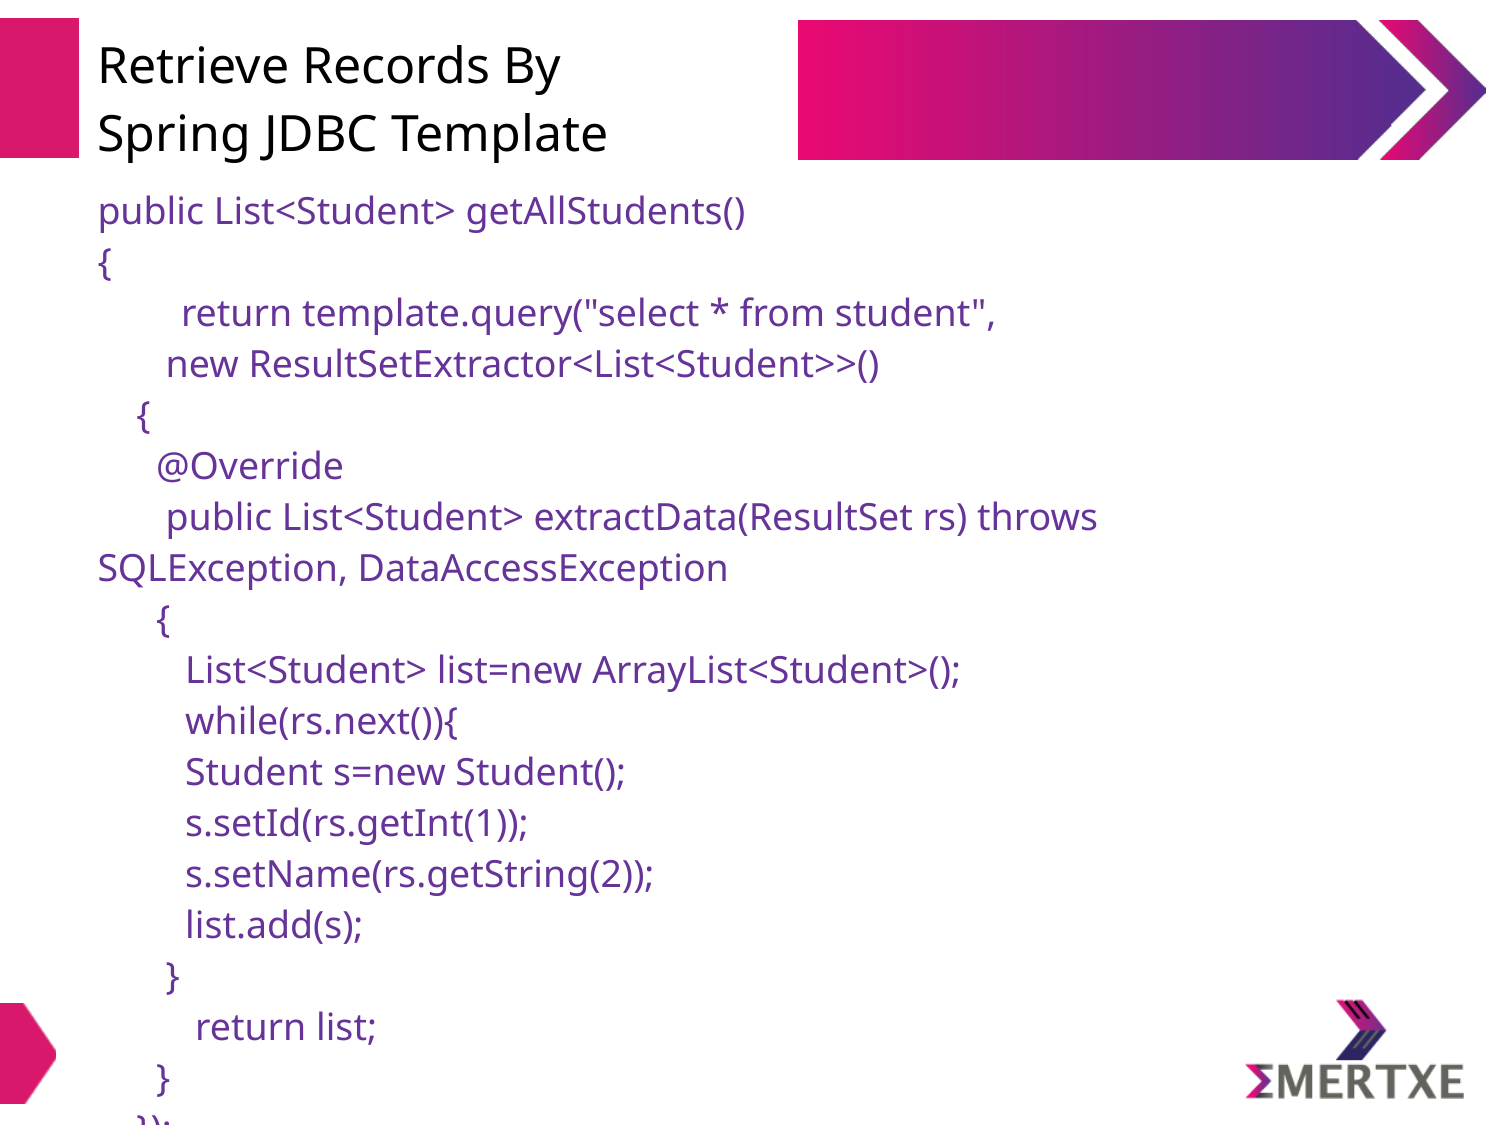

Retrieve Records By
Spring JDBC Template
public List<Student> getAllStudents()
{
	 return template.query("select * from student",
 new ResultSetExtractor<List<Student>>()
 {
 @Override
 public List<Student> extractData(ResultSet rs) throws 			 SQLException, DataAccessException
 {
 List<Student> list=new ArrayList<Student>();
 while(rs.next()){
 Student s=new Student();
 s.setId(rs.getInt(1));
 s.setName(rs.getString(2));
 list.add(s);
 }
 return list;
 }
 });
 }